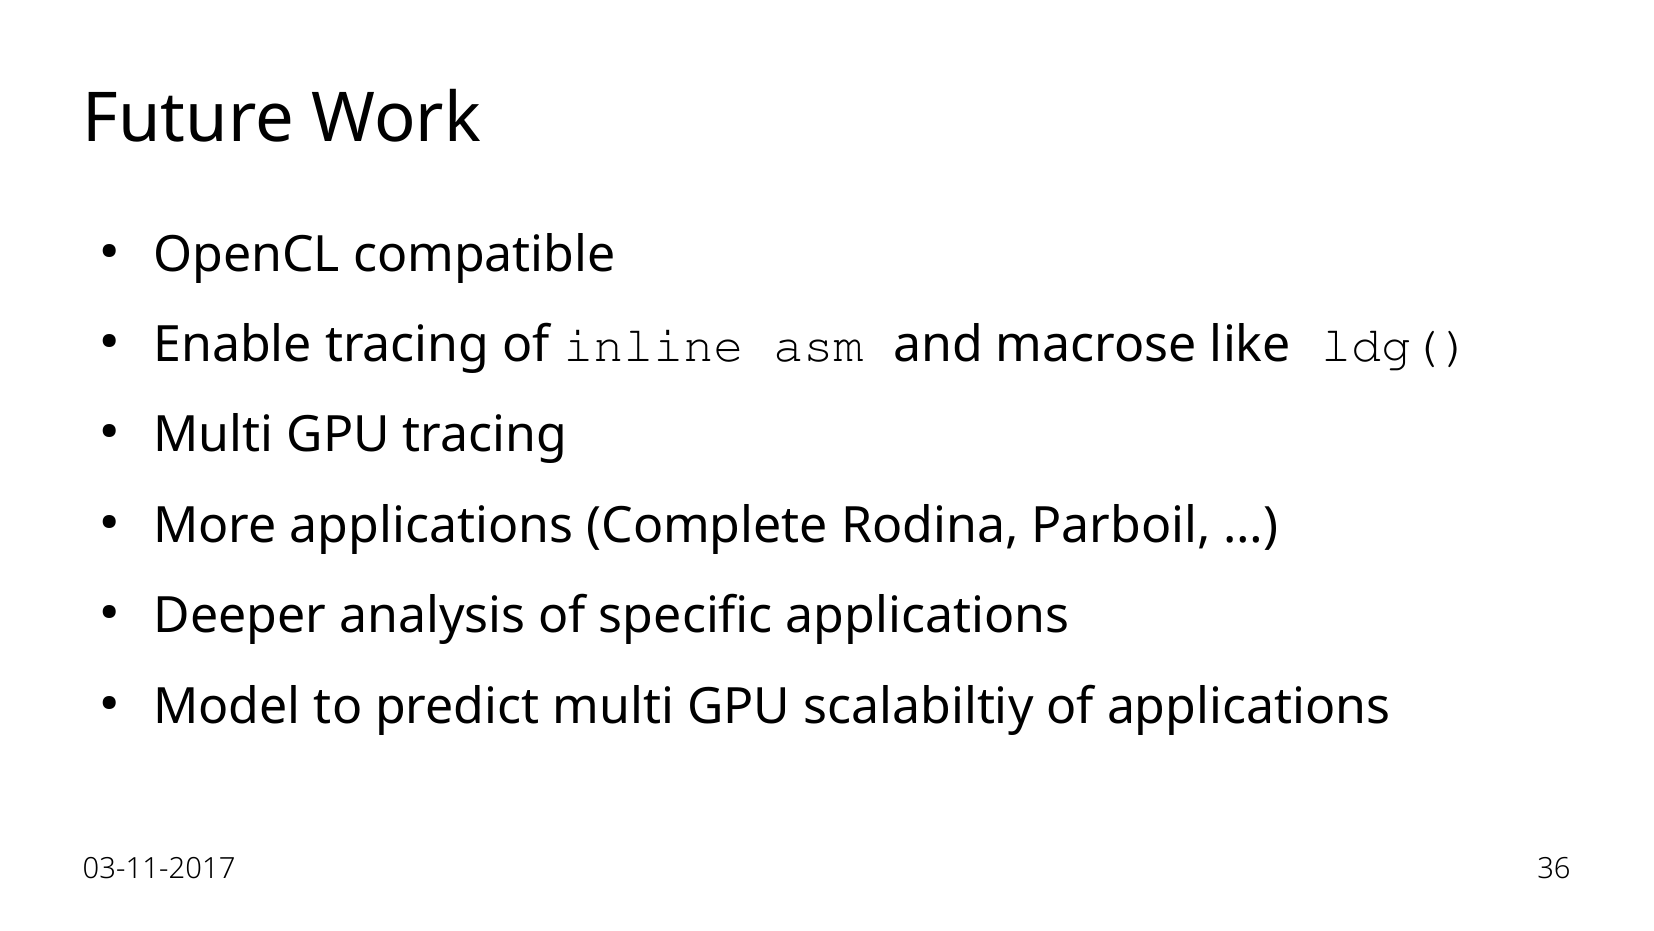

# Future Work
OpenCL compatible
Enable tracing of inline asm and macrose like ldg()
Multi GPU tracing
More applications (Complete Rodina, Parboil, …)
Deeper analysis of specific applications
Model to predict multi GPU scalabiltiy of applications
03-11-2017
36